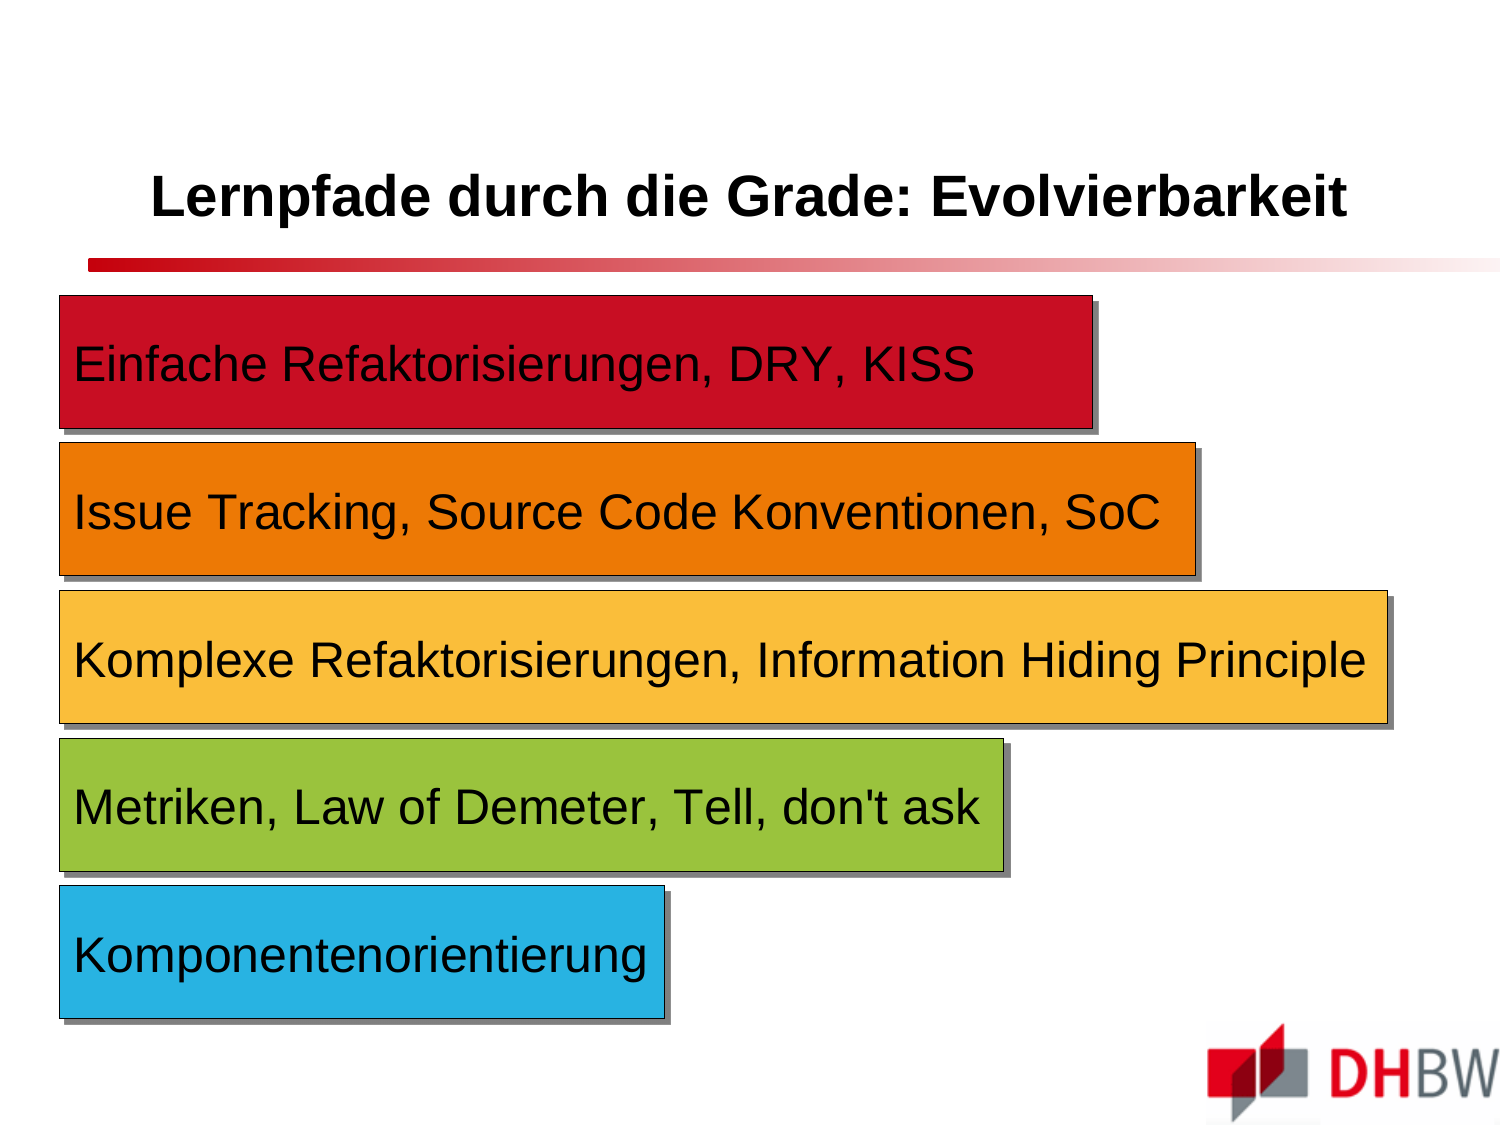

# Lernpfade durch die Grade: Evolvierbarkeit
Einfache Refaktorisierungen, DRY, KISS
Issue Tracking, Source Code Konventionen, SoC
Komplexe Refaktorisierungen, Information Hiding Principle
Metriken, Law of Demeter, Tell, don't ask
Komponentenorientierung